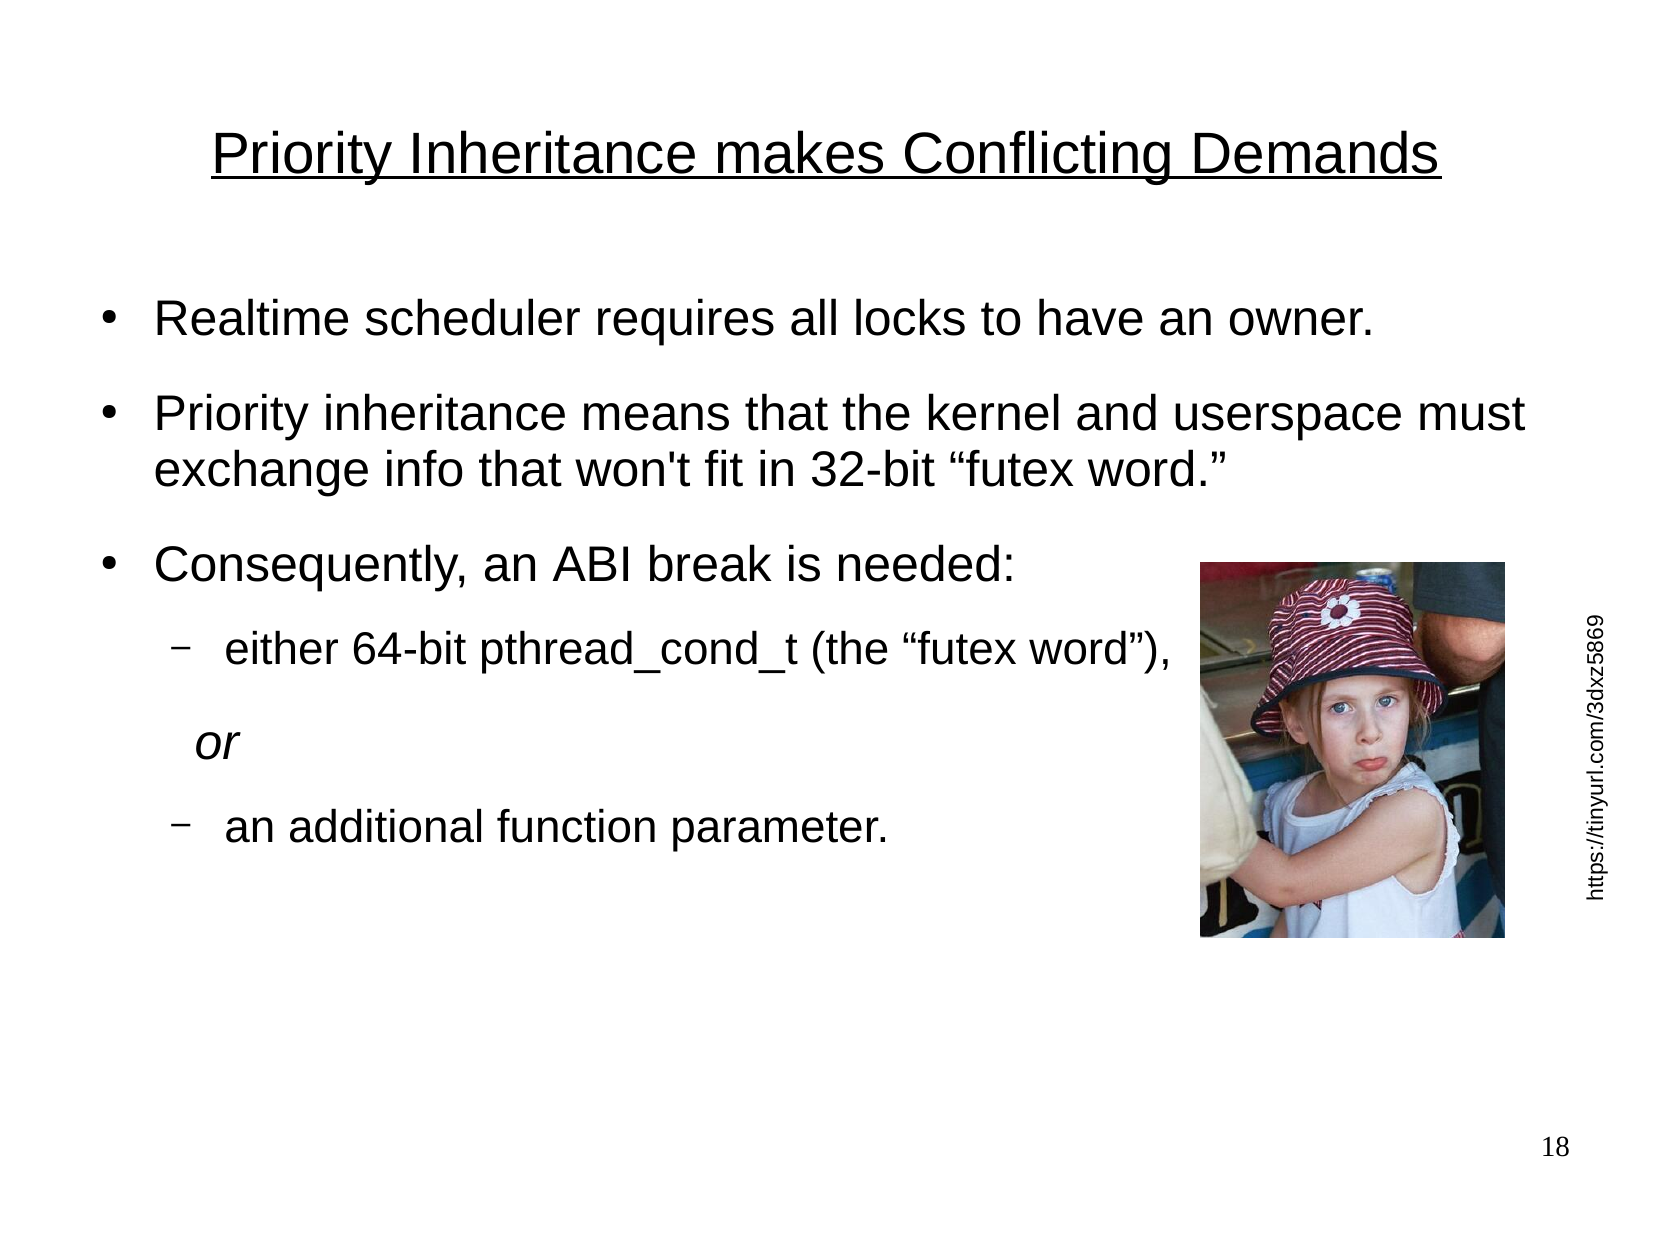

# Priority Inheritance makes Conflicting Demands
Realtime scheduler requires all locks to have an owner.
Priority inheritance means that the kernel and userspace must exchange info that won't fit in 32-bit “futex word.”
Consequently, an ABI break is needed:
either 64-bit pthread_cond_t (the “futex word”),
 or
an additional function parameter.
https://tinyurl.com/3dxz5869
18